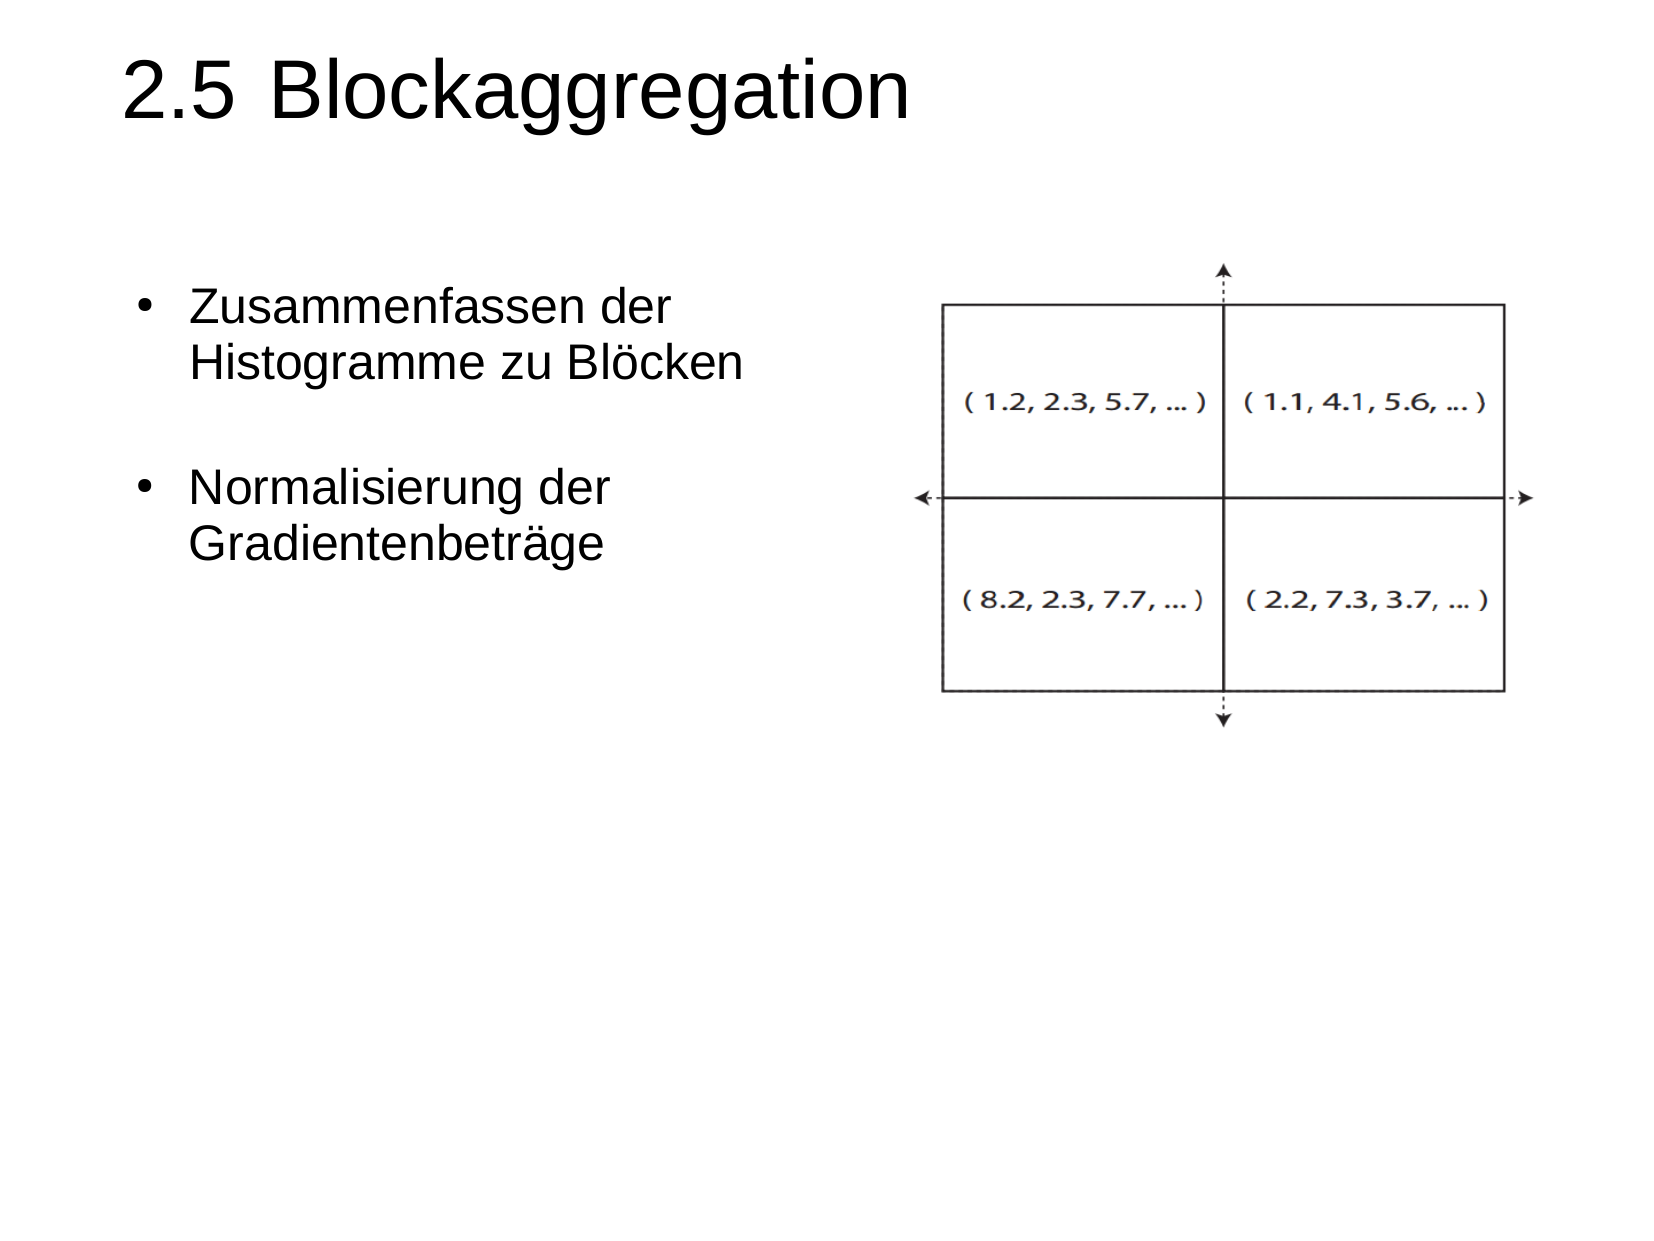

2.5	Blockaggregation
Zusammenfassen der Histogramme zu Blöcken
Normalisierung der Gradientenbeträge